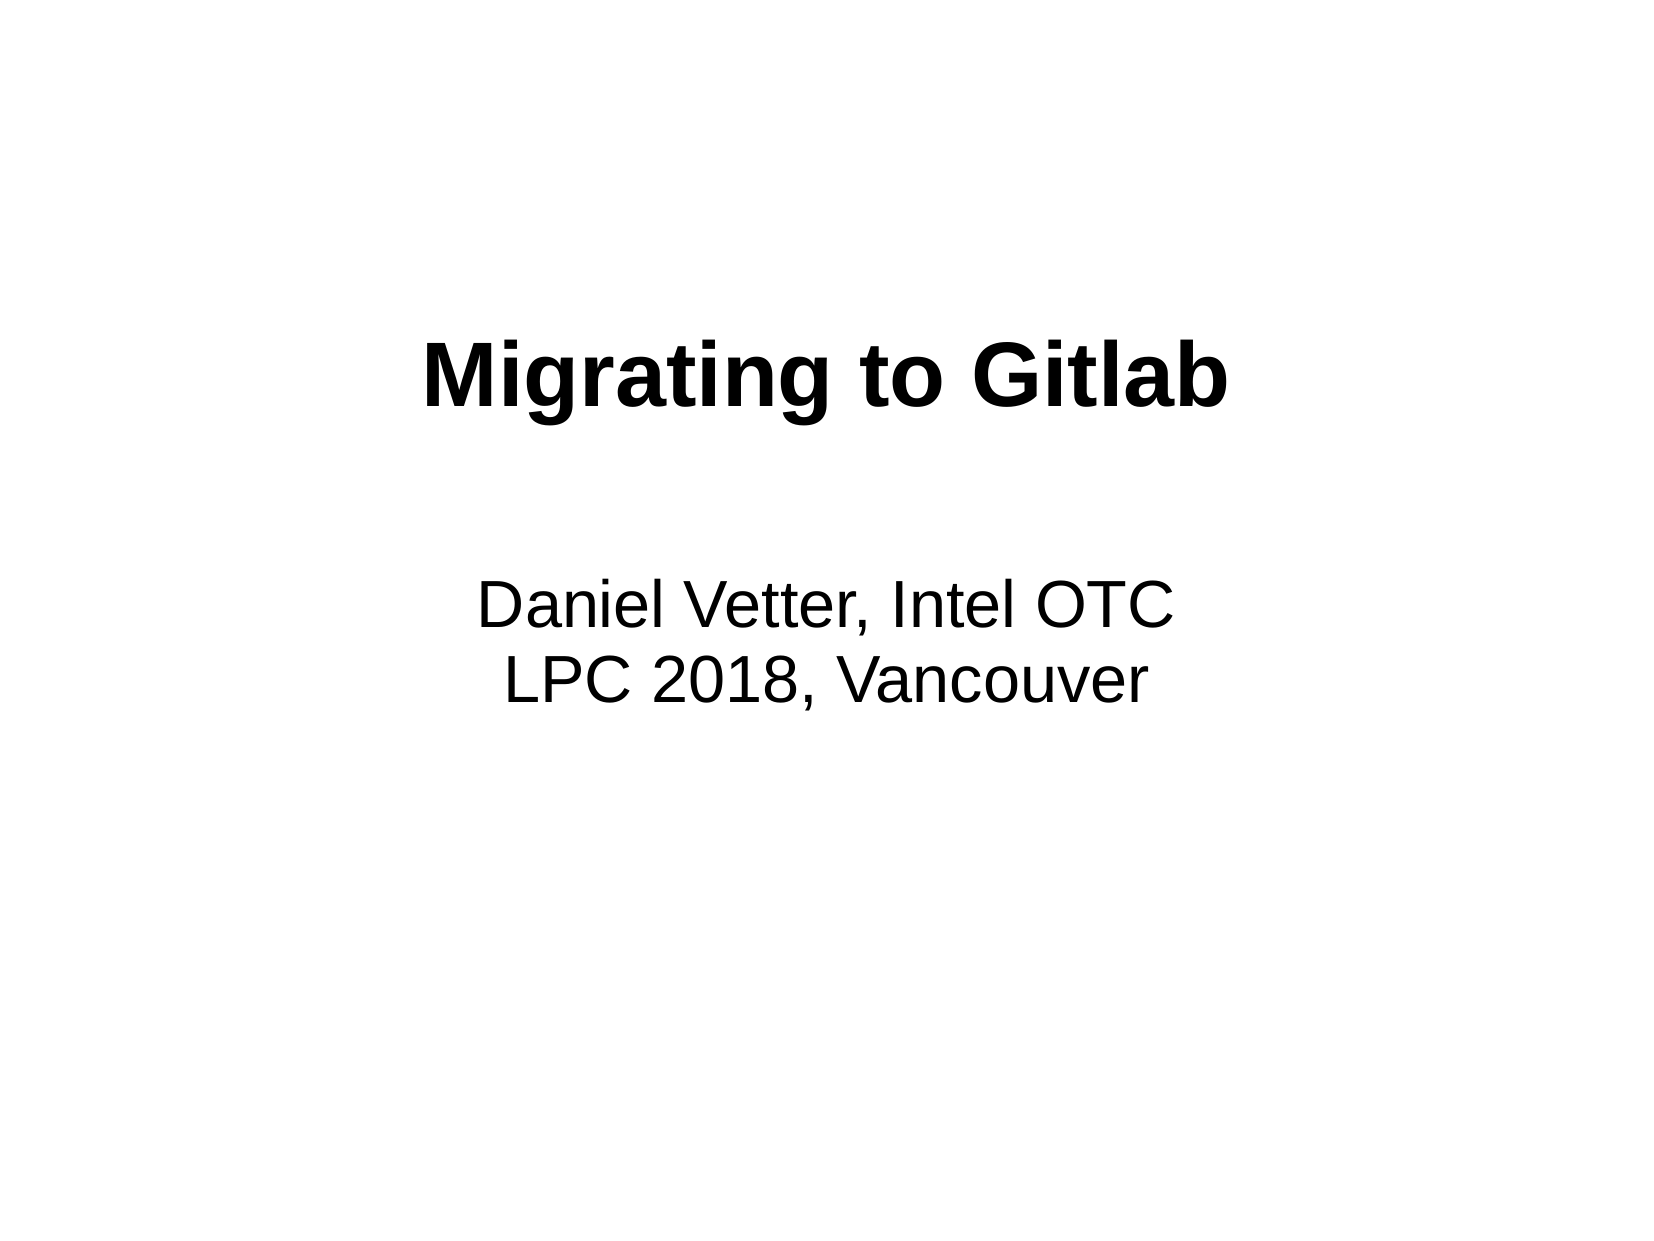

# Migrating to Gitlab
Daniel Vetter, Intel OTC
LPC 2018, Vancouver